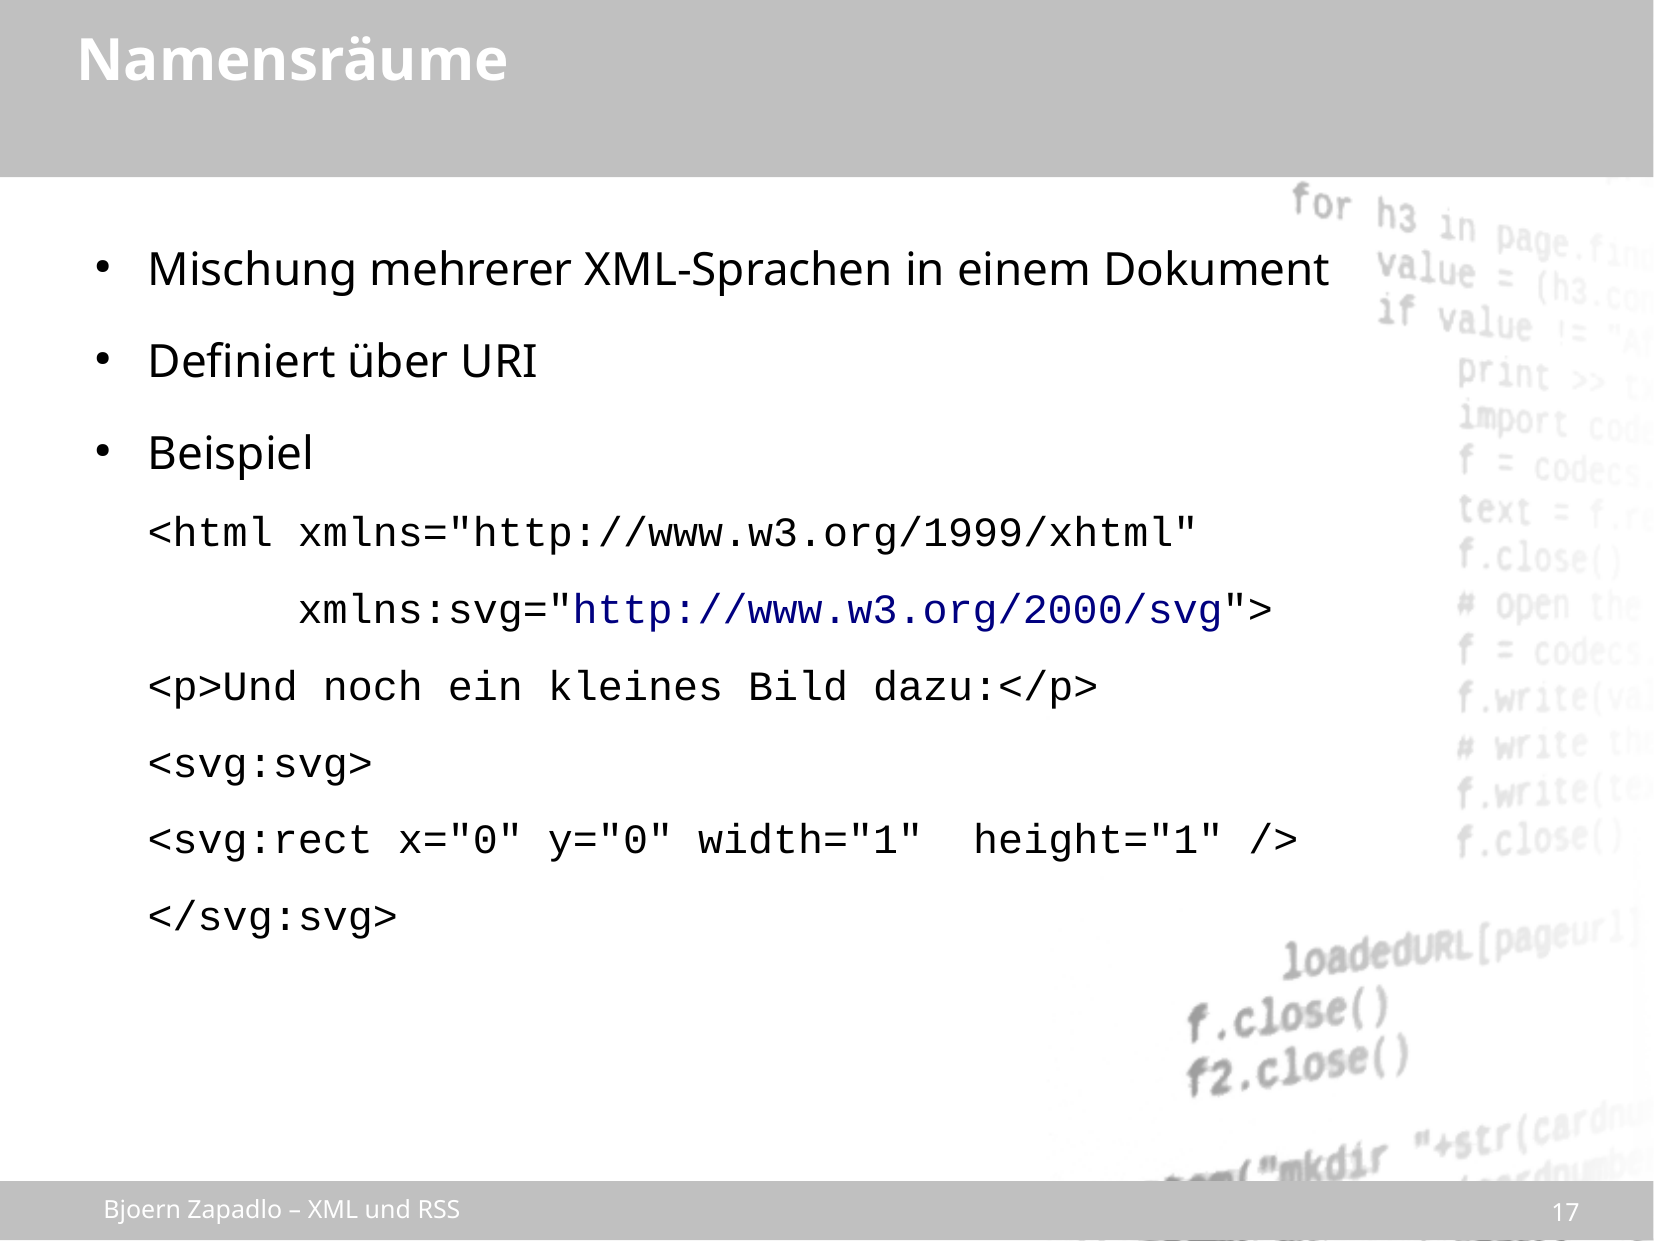

# Namensräume
Mischung mehrerer XML-Sprachen in einem Dokument
Definiert über URI
Beispiel
<html xmlns="http://www.w3.org/1999/xhtml"
 xmlns:svg="http://www.w3.org/2000/svg">
<p>Und noch ein kleines Bild dazu:</p>
<svg:svg>
<svg:rect x="0" y="0" width="1" height="1" />
</svg:svg>